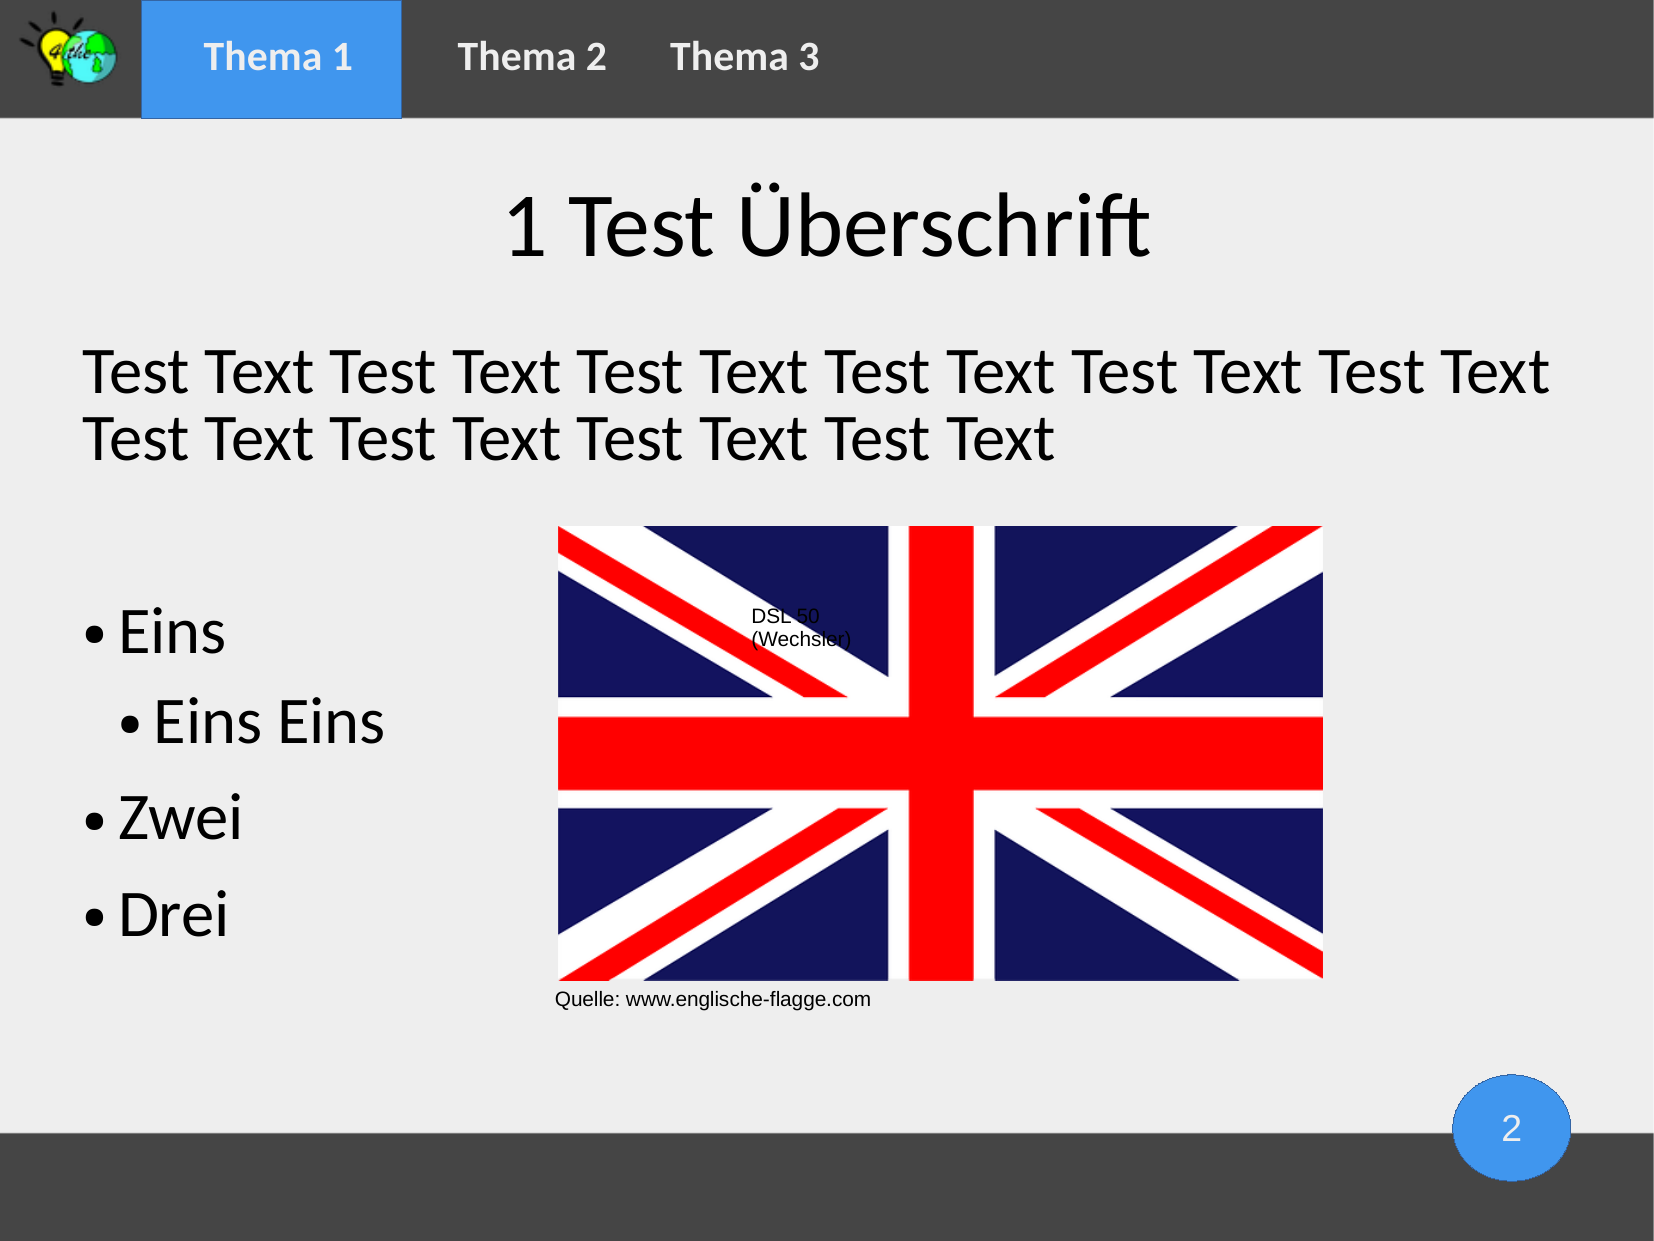

Thema 1
Thema 2
Thema 3
# 1 Test Überschrift
Test Text Test Text Test Text Test Text Test Text Test Text Test Text Test Text Test Text Test Text
Eins
Eins Eins
Zwei
Drei
DSL 50 (Wechsler)
Quelle: www.englische-flagge.com
2
4